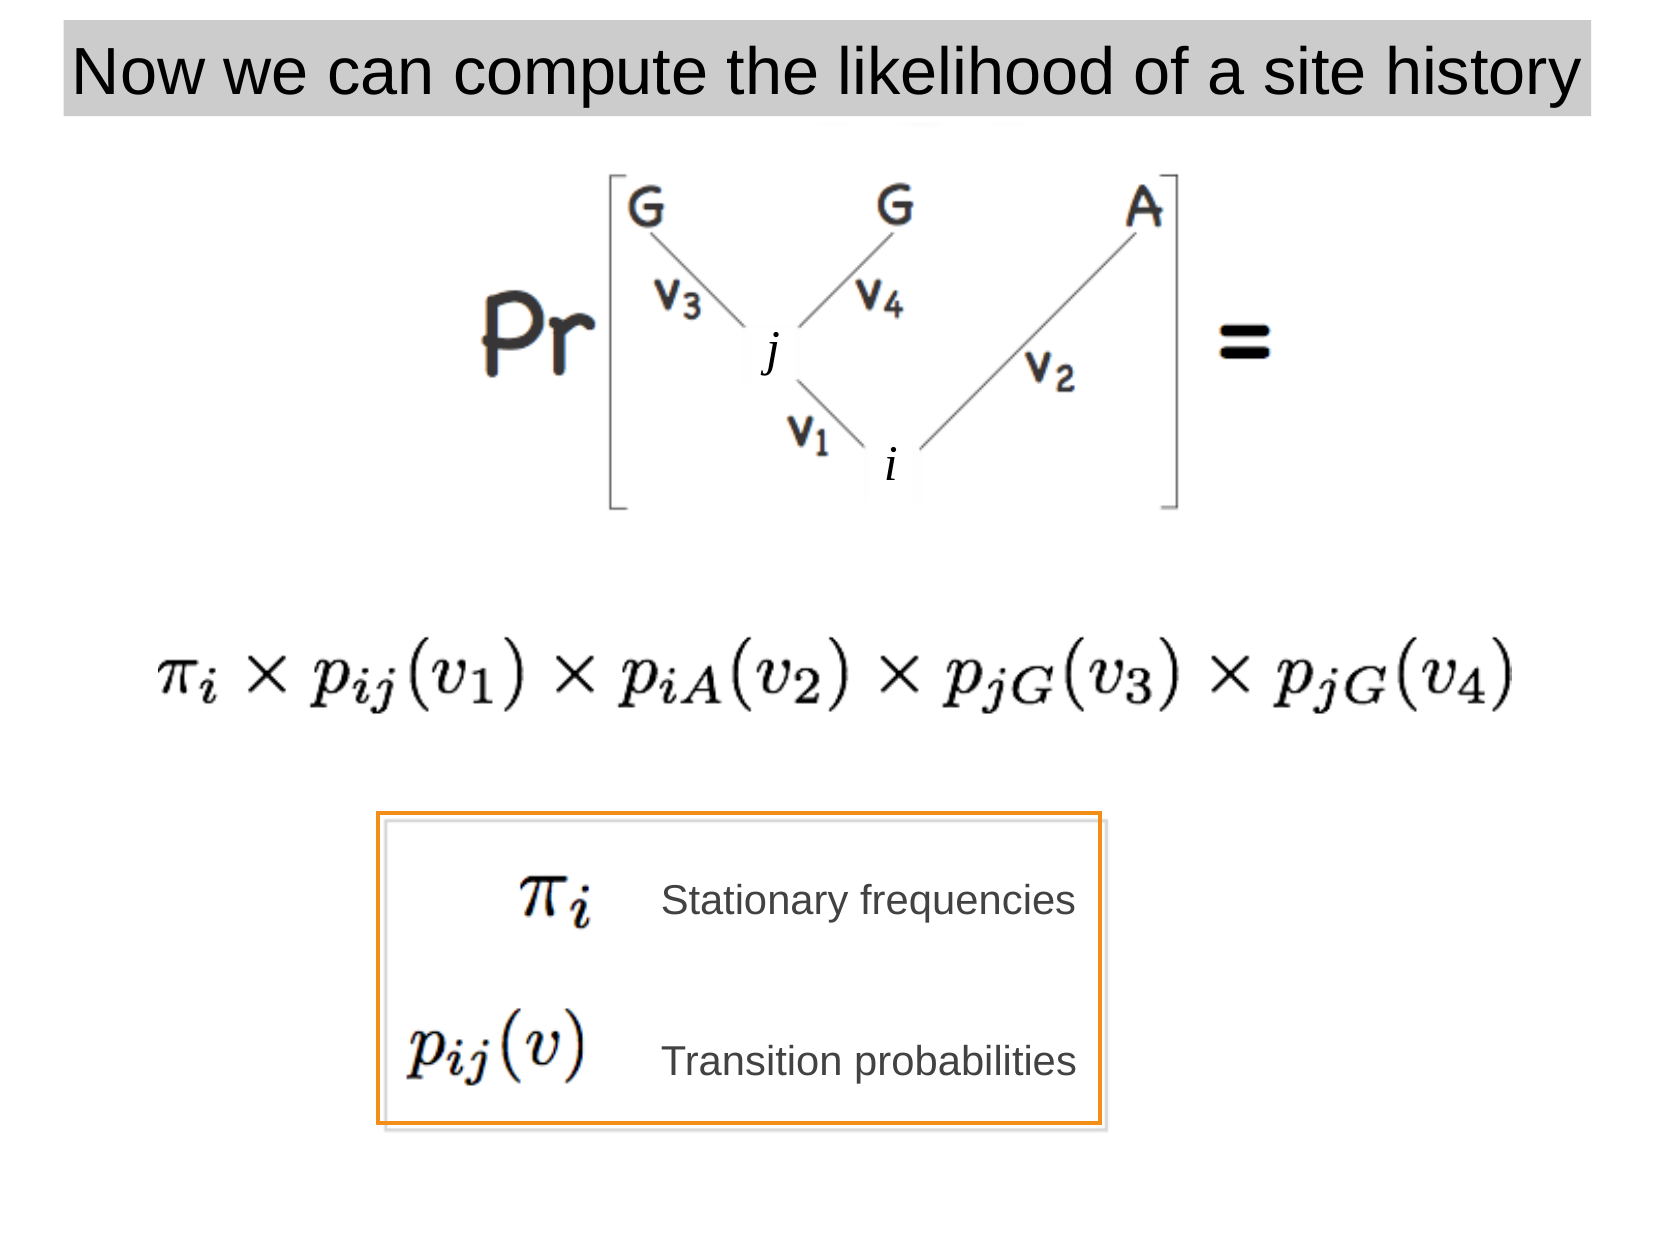

Now we can compute the likelihood of a site history
j
i
Stationary frequencies
Transition probabilities